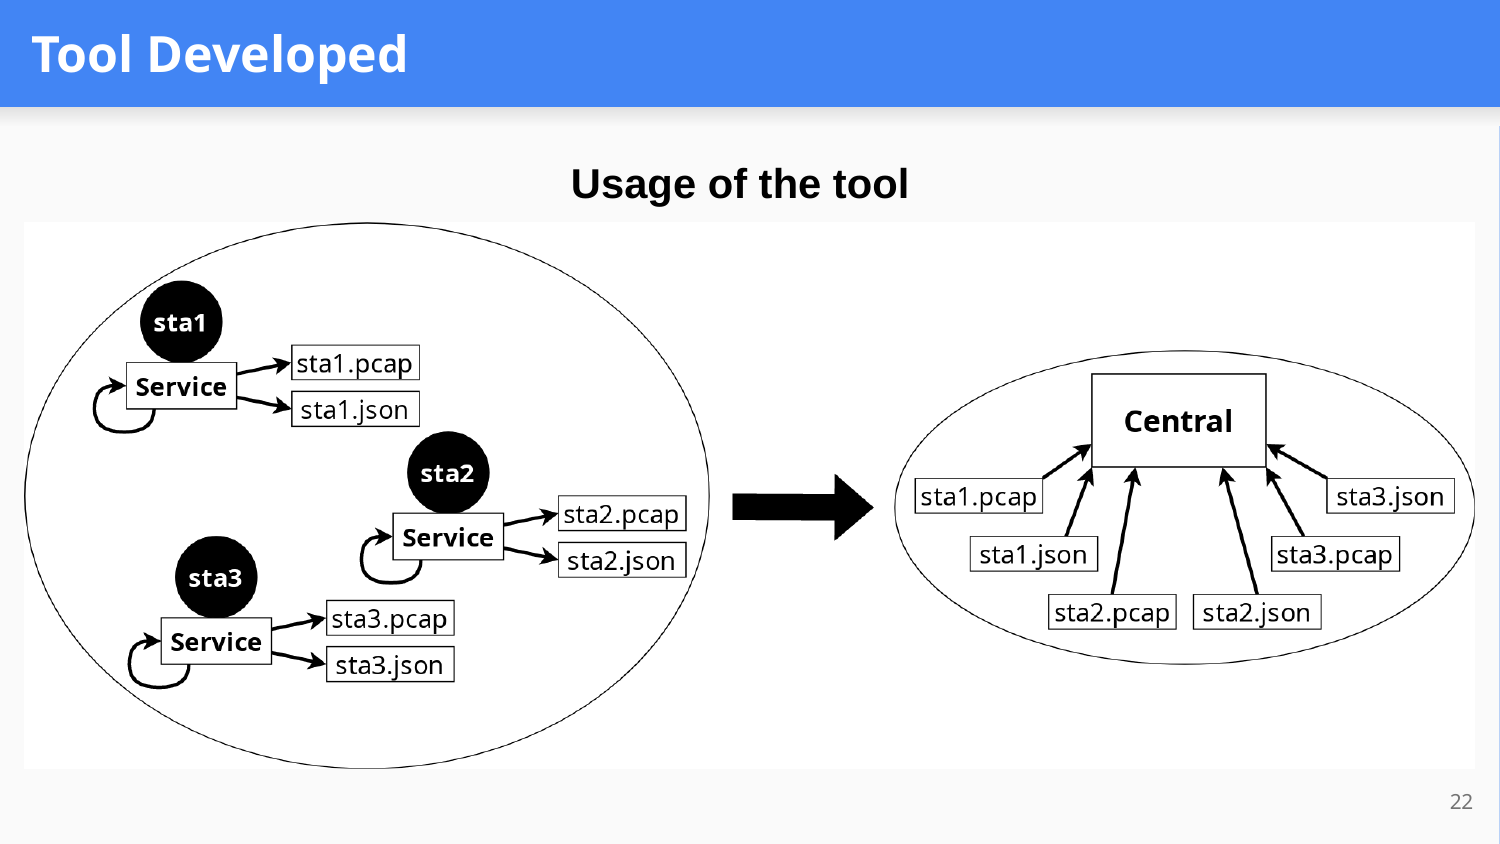

# Tool Developed
Usage of the tool